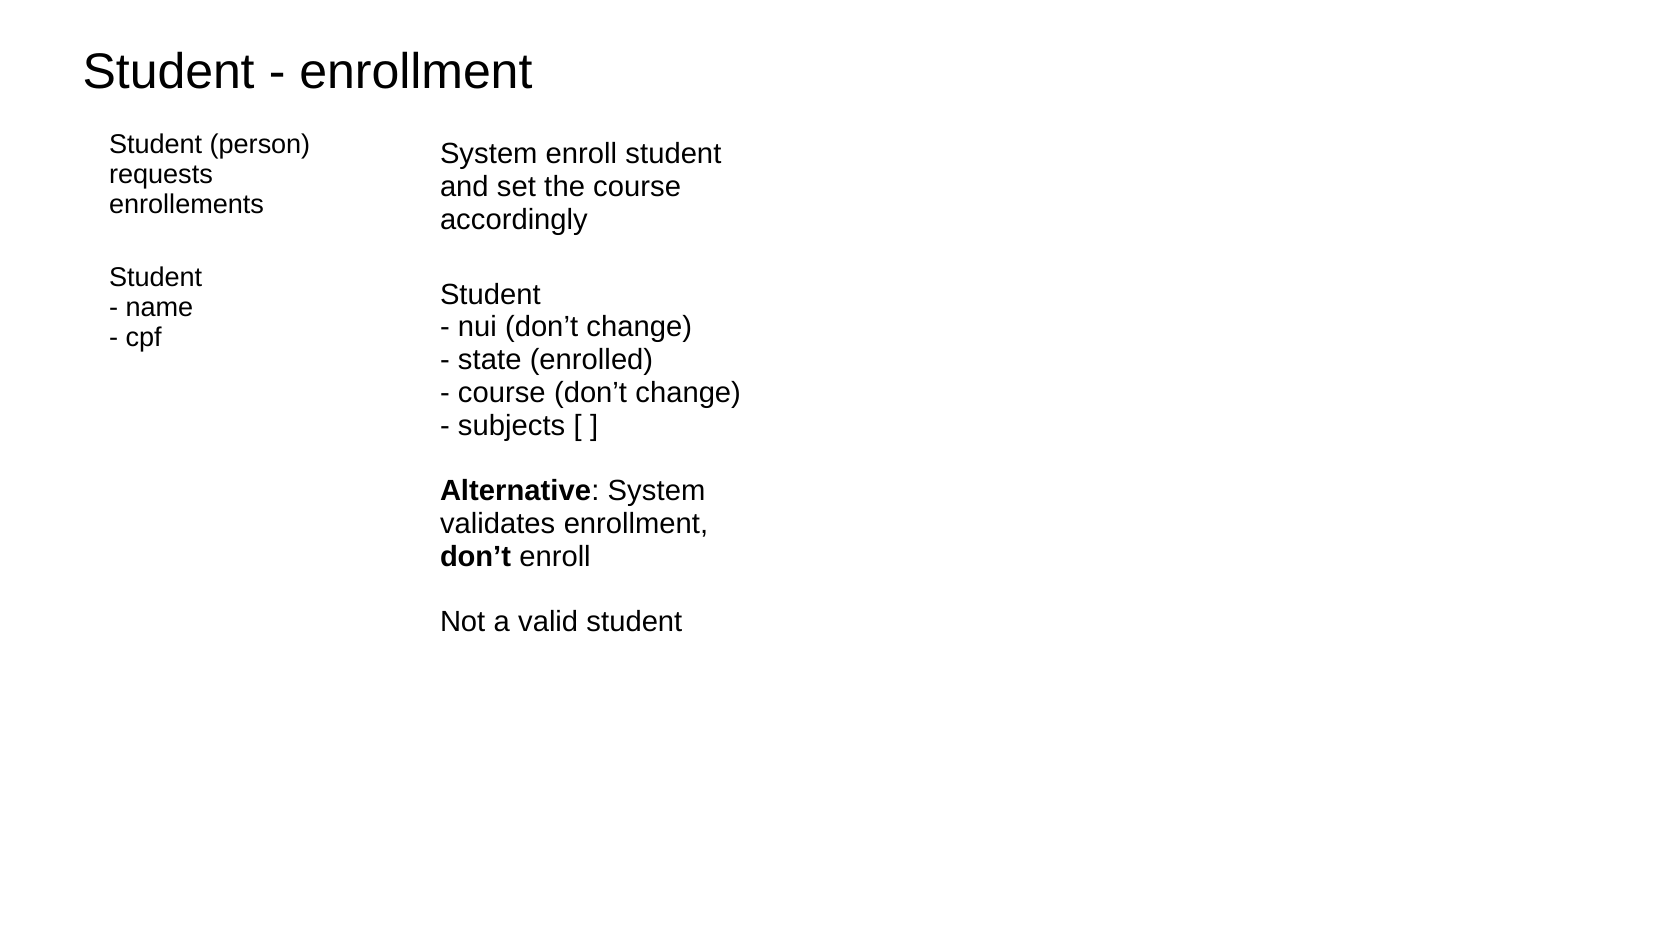

# Student - enrollment
Student (person) requests enrollements
Student
- name
- cpf
System enroll student and set the course accordingly
Student
- nui (don’t change)
- state (enrolled)
- course (don’t change)
- subjects [ ]
Alternative: System validates enrollment, don’t enroll
Not a valid student